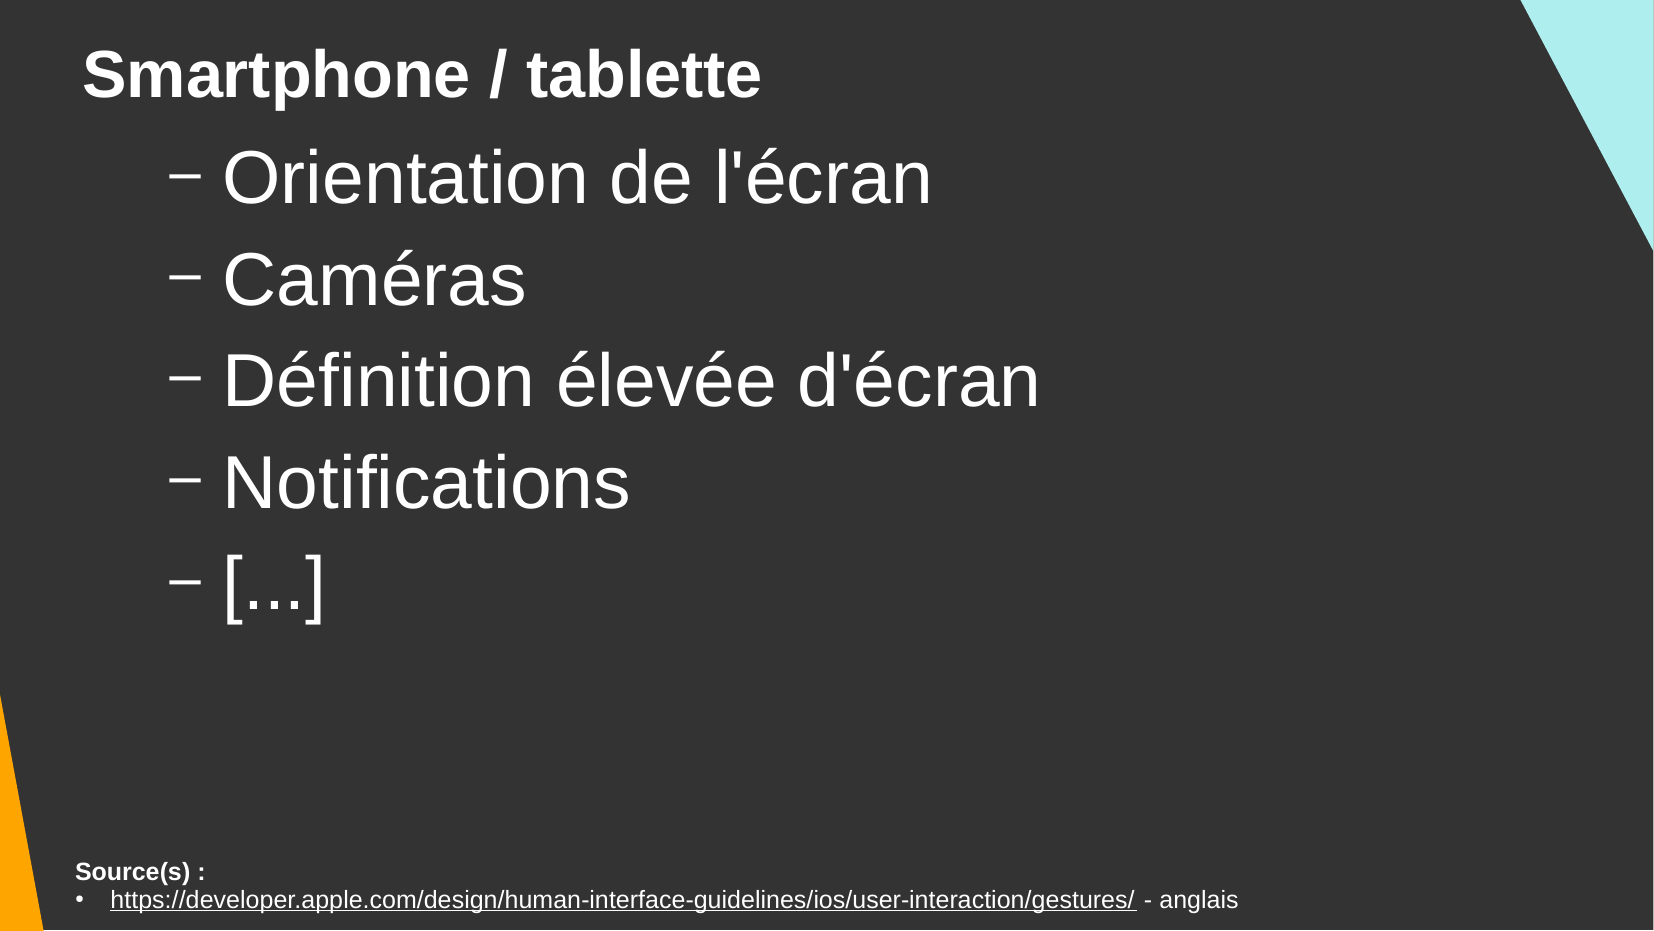

# Smartphone / tablette
Orientation de l'écran
Caméras
Définition élevée d'écran
Notifications
[...]
Source(s) :
https://developer.apple.com/design/human-interface-guidelines/ios/user-interaction/gestures/ - anglais